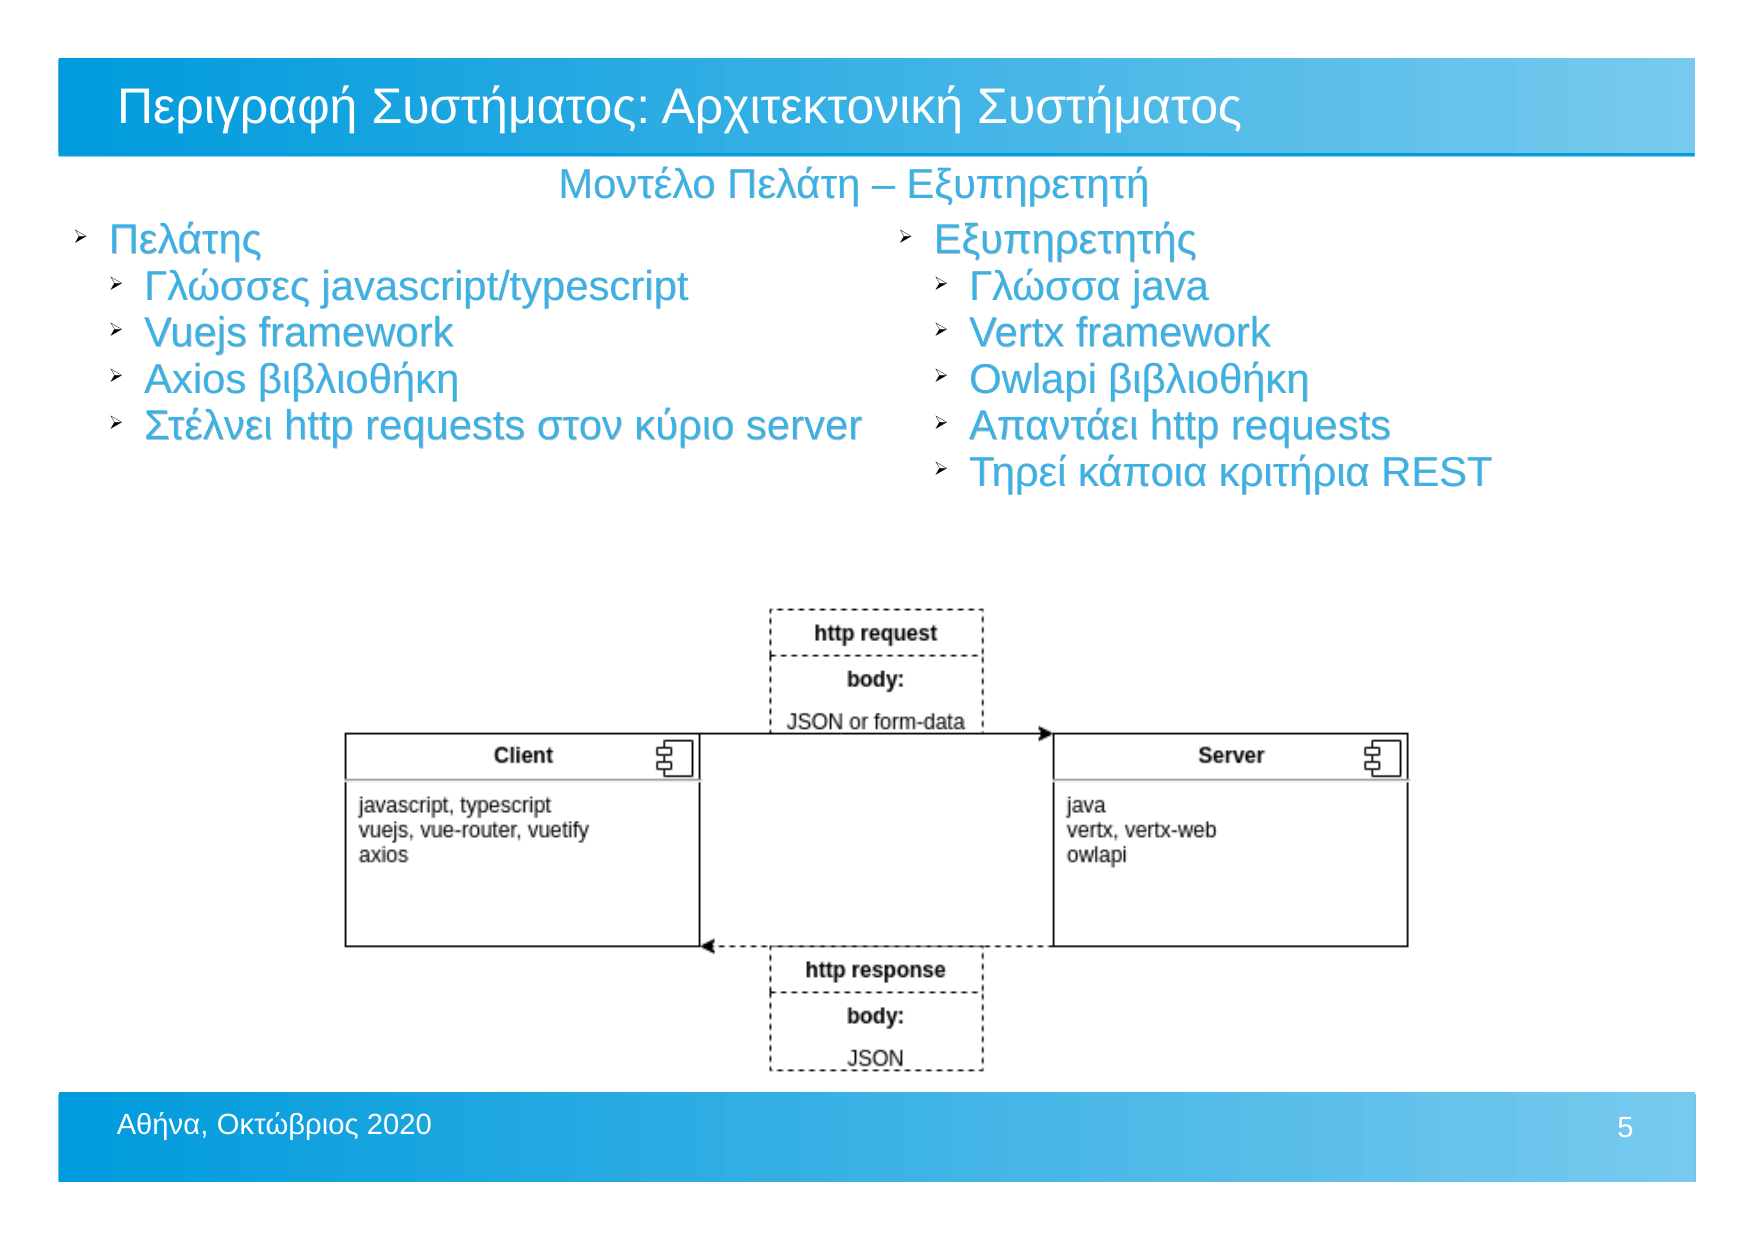

# Περιγραφή Συστήματος: Αρχιτεκτονική Συστήματος
Μοντέλο Πελάτη – Εξυπηρετητή
Πελάτης
Γλώσσες javascript/typescript
Vuejs framework
Αxios βιβλιοθήκη
Στέλνει http requests στον κύριο server
Εξυπηρετητής
Γλώσσα java
Vertx framework
Owlapi βιβλιοθήκη
Απαντάει http requests
Τηρεί κάποια κριτήρια REST
5